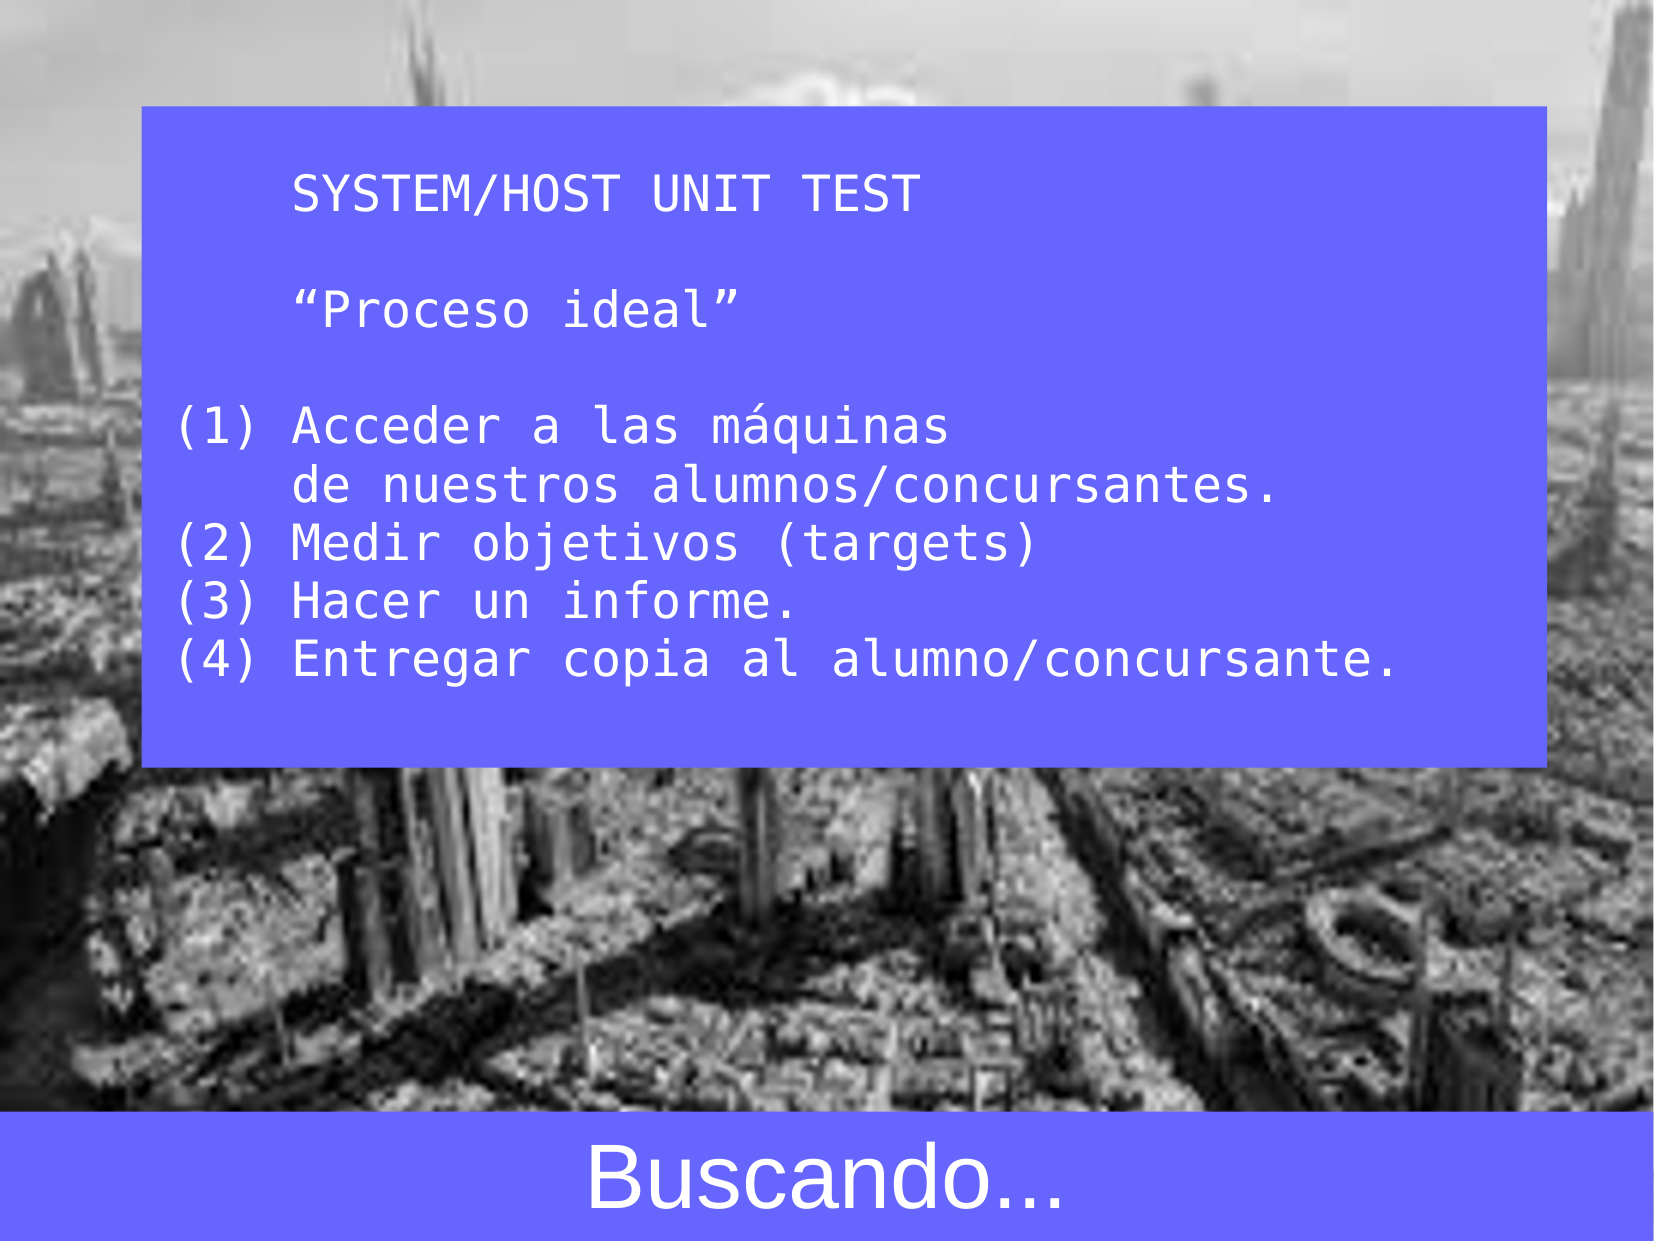

SYSTEM/HOST UNIT TEST
 “Proceso ideal”
 (1) Acceder a las máquinas
 de nuestros alumnos/concursantes.
 (2) Medir objetivos (targets)
 (3) Hacer un informe.
 (4) Entregar copia al alumno/concursante.
# Buscando...